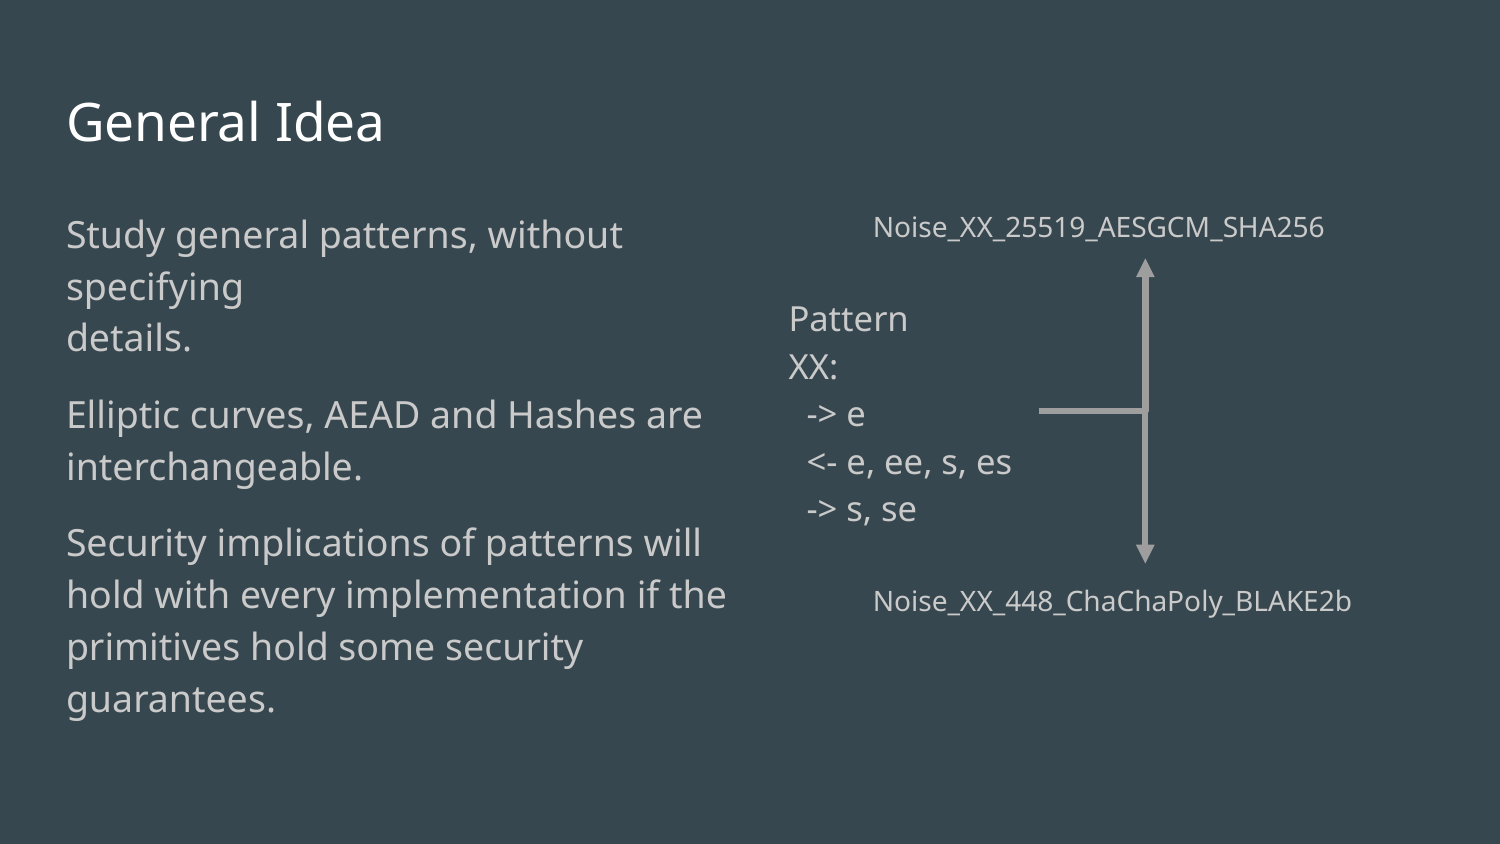

# General Idea
Study general patterns, without specifying
details.
Elliptic curves, AEAD and Hashes are interchangeable.
Security implications of patterns will hold with every implementation if the primitives hold some security guarantees.
Noise_XX_25519_AESGCM_SHA256
Pattern
XX:
 -> e
 <- e, ee, s, es
 -> s, se
Noise_XX_448_ChaChaPoly_BLAKE2b